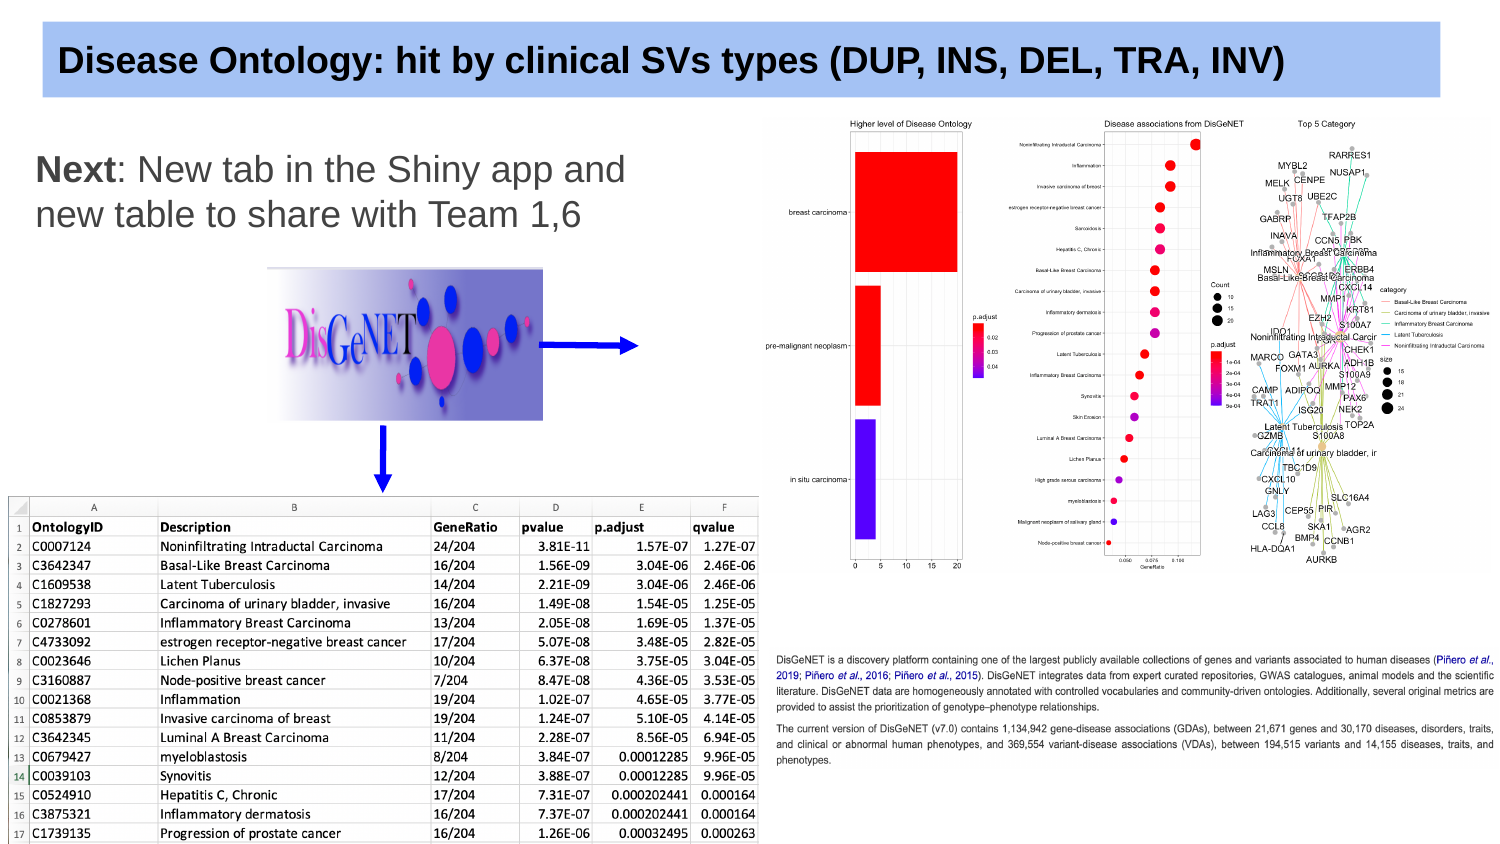

# Disease Ontology: hit by clinical SVs types (DUP, INS, DEL, TRA, INV)
Next: New tab in the Shiny app and new table to share with Team 1,6